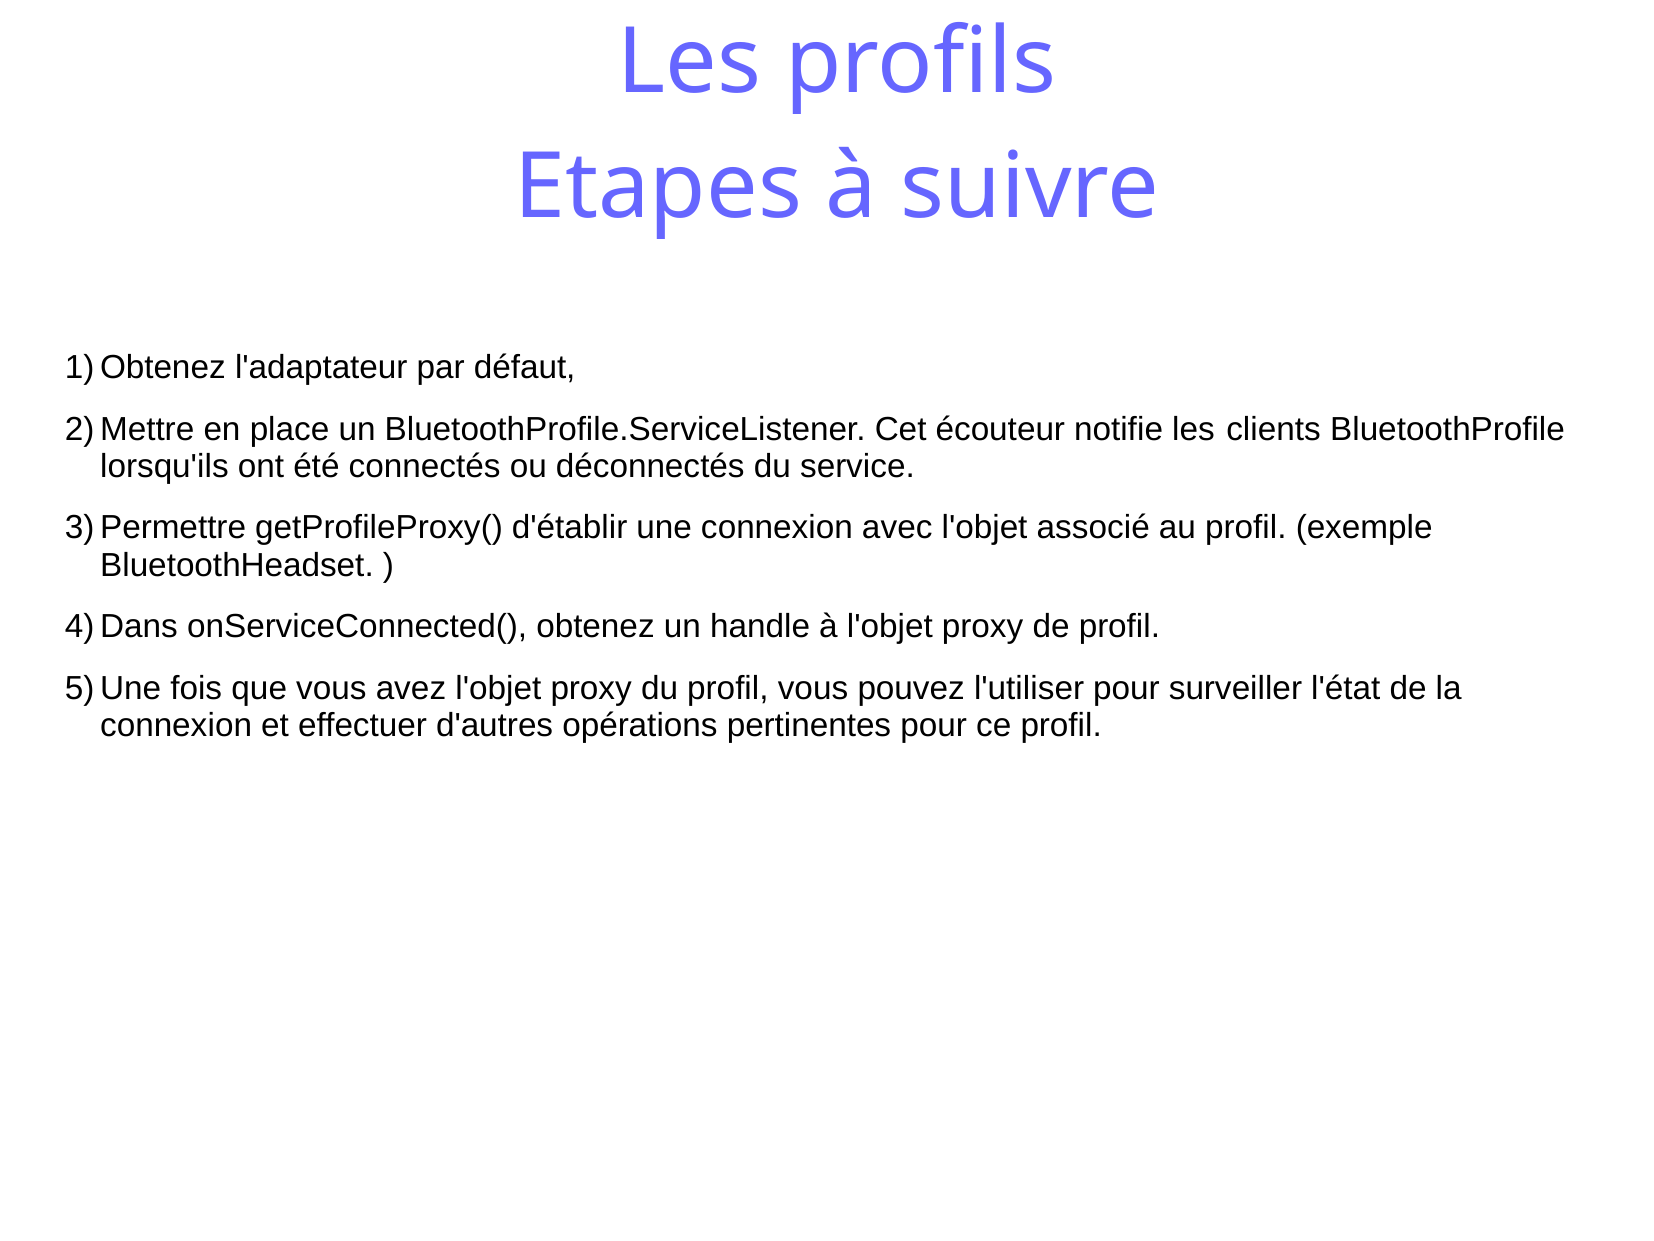

# Les profils Etapes à suivre
Obtenez l'adaptateur par défaut,
Mettre en place un BluetoothProfile.ServiceListener. Cet écouteur notifie les clients BluetoothProfile lorsqu'ils ont été connectés ou déconnectés du service.
Permettre getProfileProxy() d'établir une connexion avec l'objet associé au profil. (exemple BluetoothHeadset. )
Dans onServiceConnected(), obtenez un handle à l'objet proxy de profil.
Une fois que vous avez l'objet proxy du profil, vous pouvez l'utiliser pour surveiller l'état de la connexion et effectuer d'autres opérations pertinentes pour ce profil.